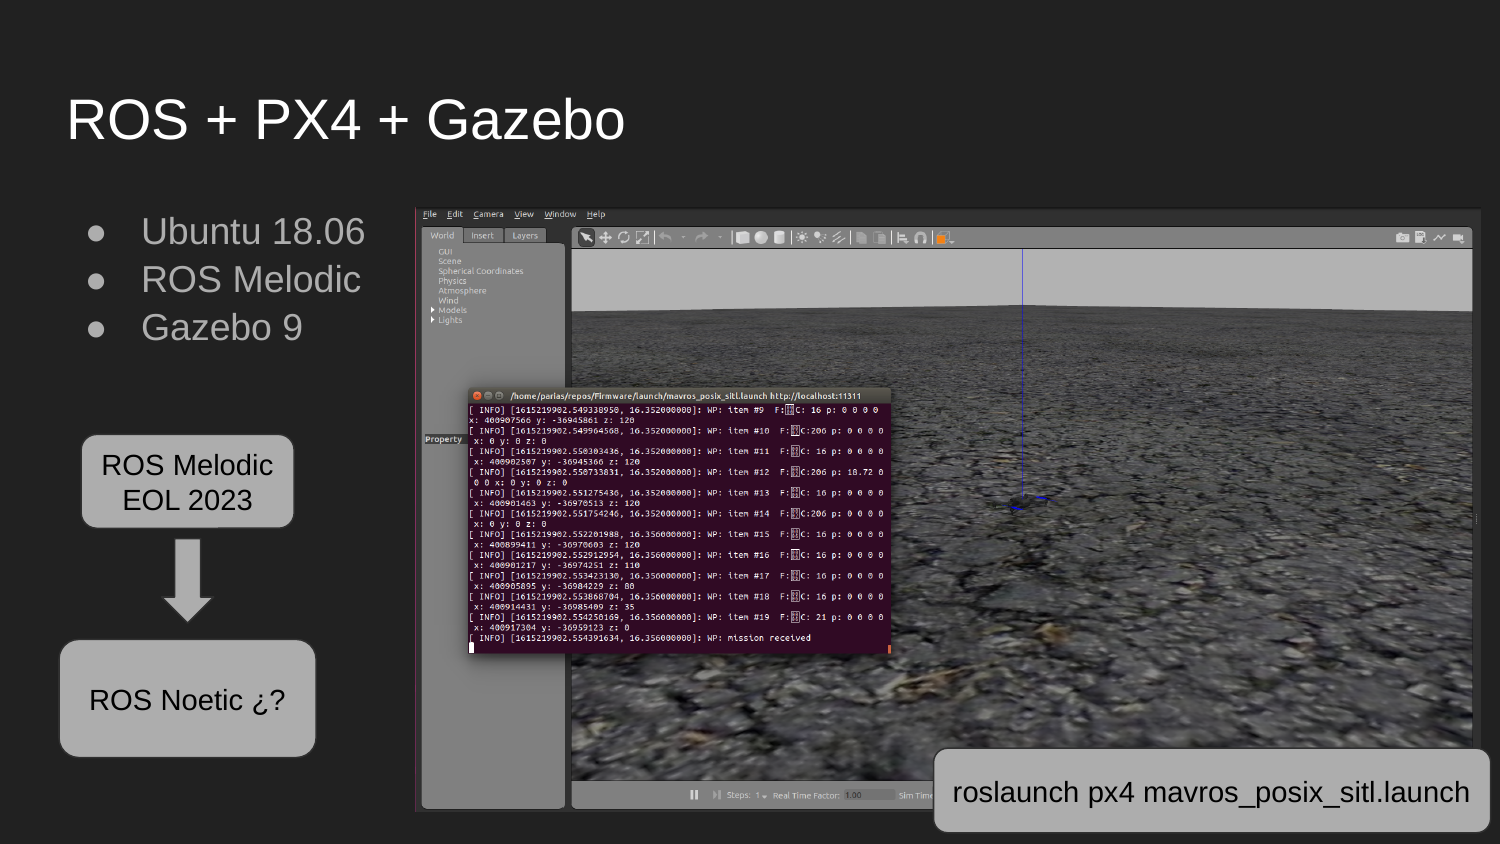

# ROS + PX4 + Gazebo
Ubuntu 18.06
ROS Melodic
Gazebo 9
ROS Melodic
EOL 2023
ROS Noetic ¿?
roslaunch px4 mavros_posix_sitl.launch